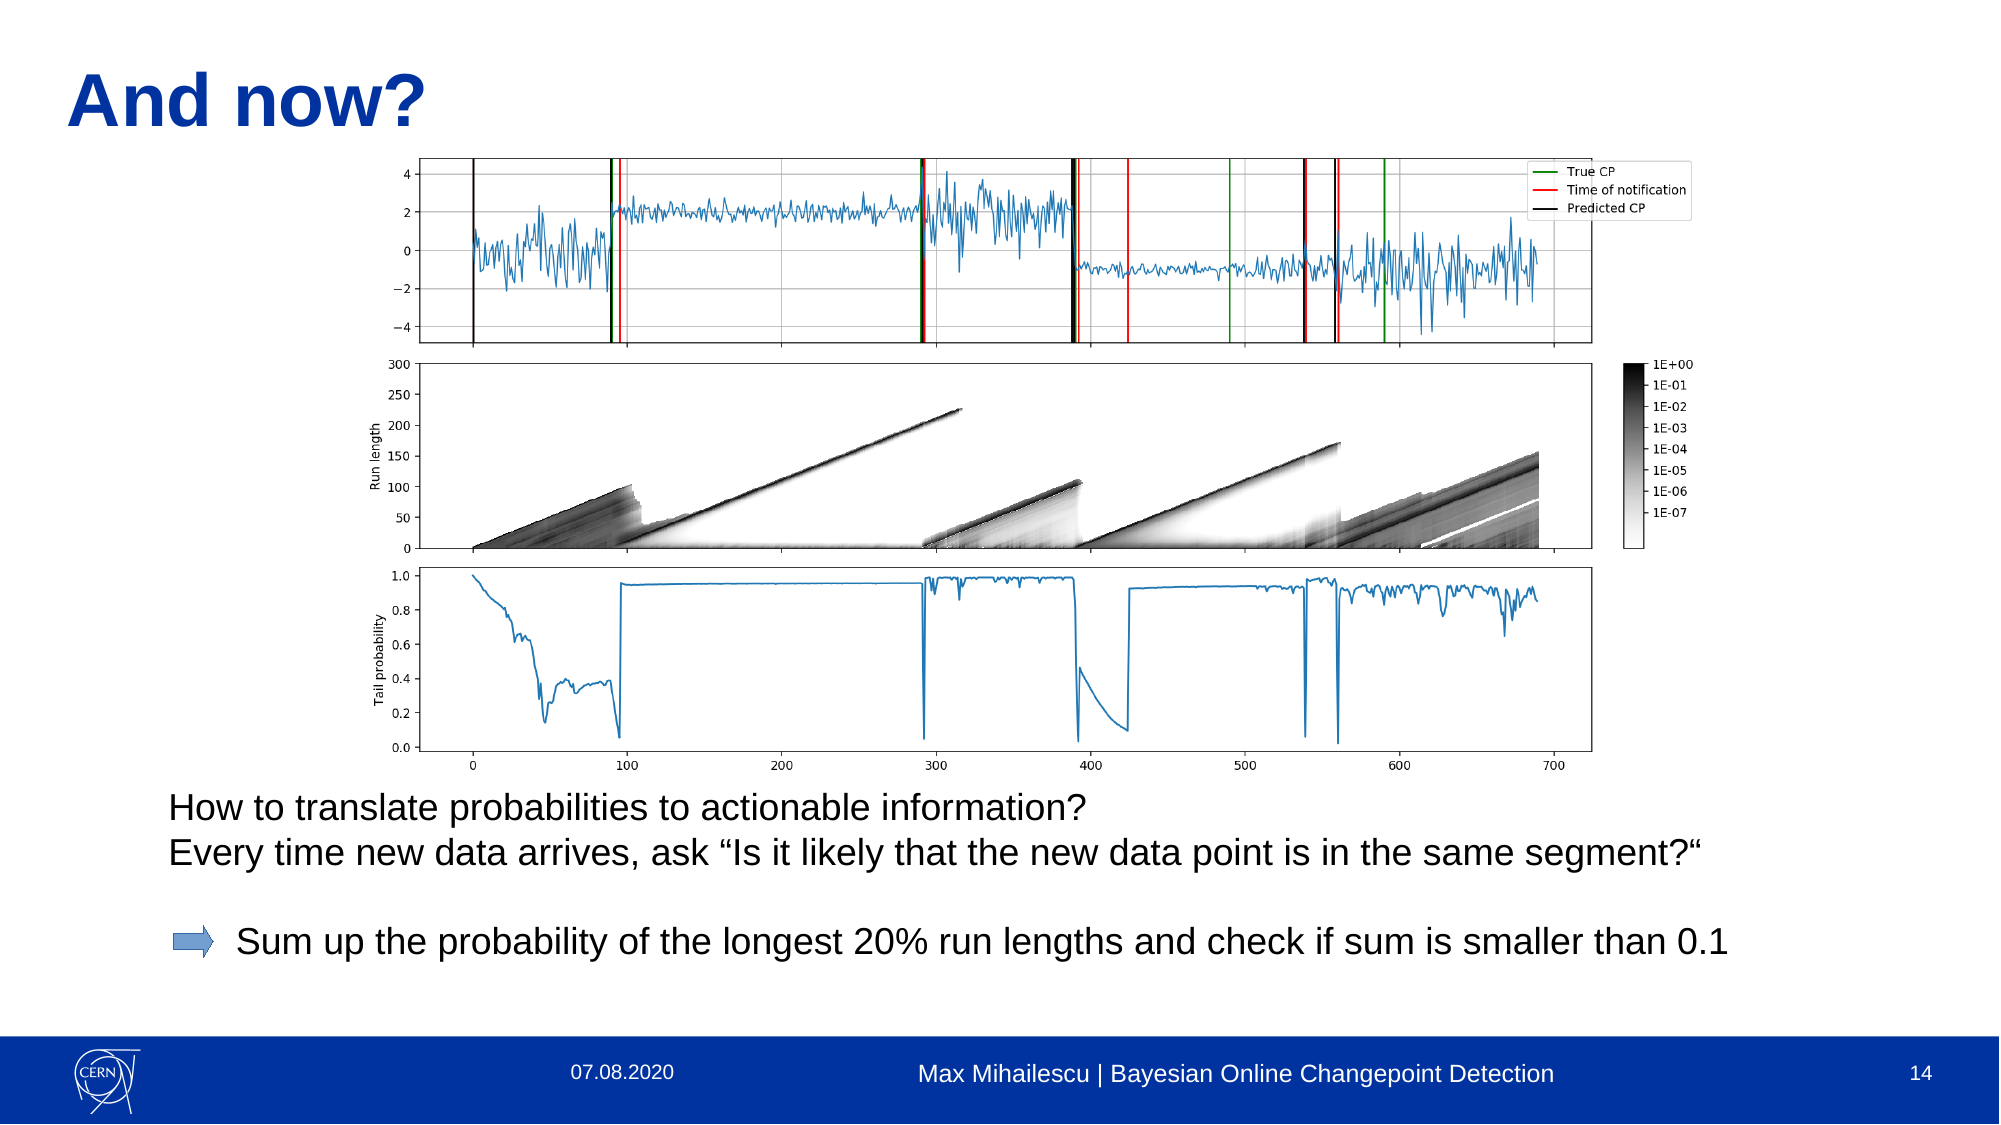

And now?
How to translate probabilities to actionable information?
Every time new data arrives, ask “Is it likely that the new data point is in the same segment?“
Sum up the probability of the longest 20% run lengths and check if sum is smaller than 0.1
07.08.2020
Max Mihailescu | Bayesian Online Changepoint Detection